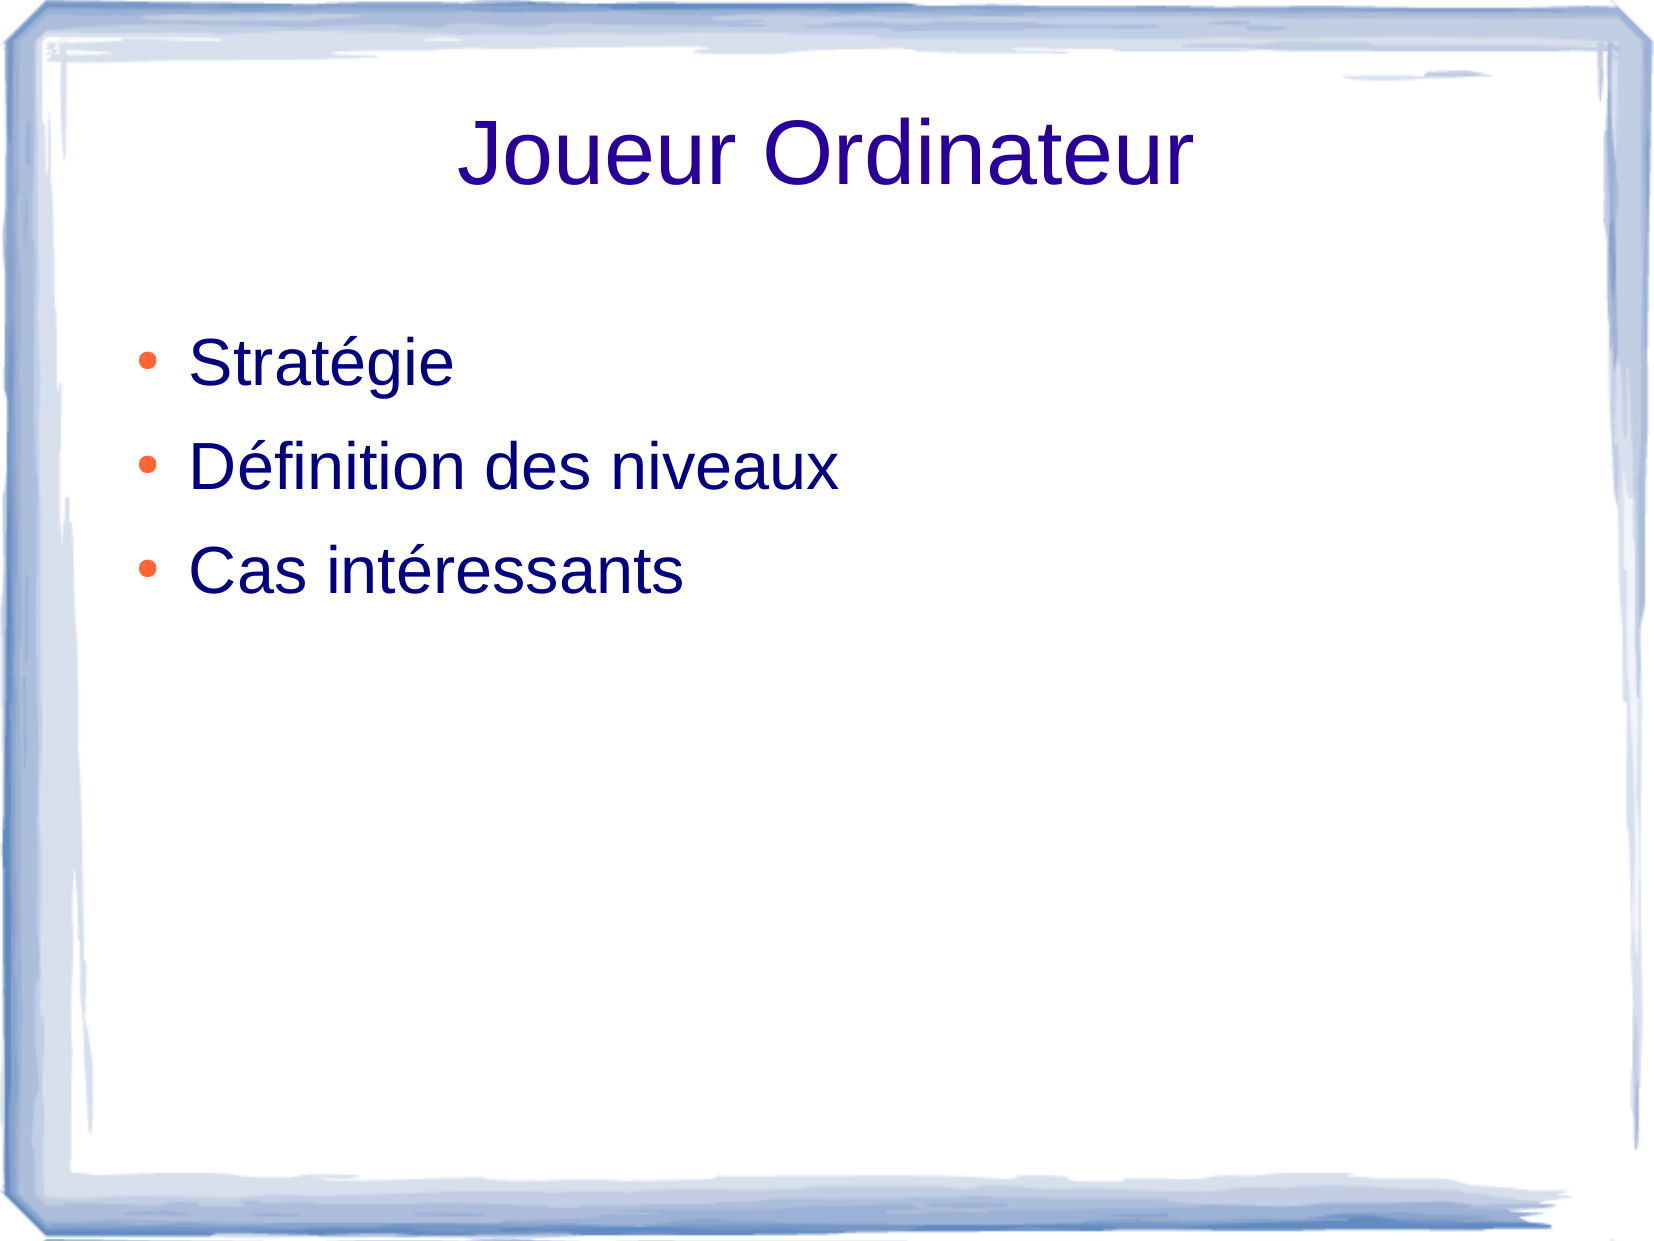

# Joueur Ordinateur
Stratégie
Définition des niveaux
Cas intéressants